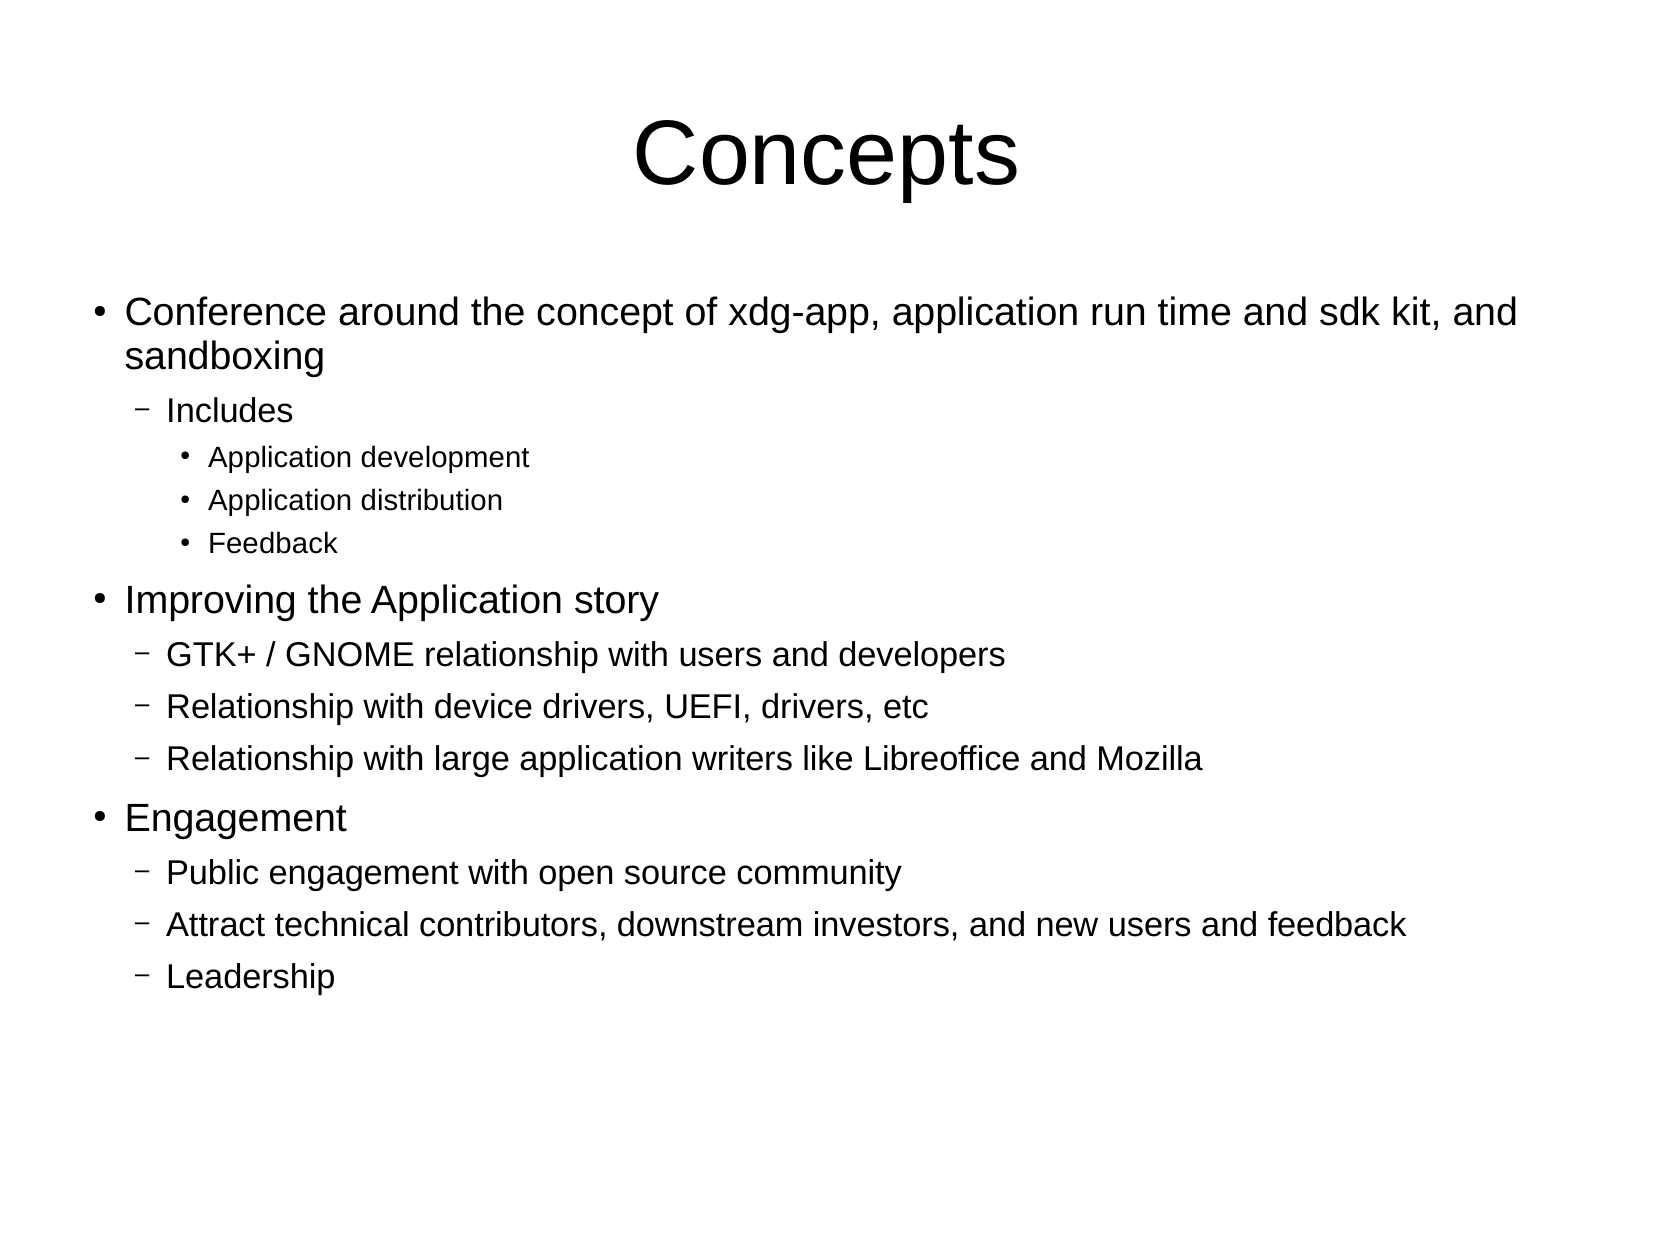

# Concepts
Conference around the concept of xdg-app, application run time and sdk kit, and sandboxing
Includes
Application development
Application distribution
Feedback
Improving the Application story
GTK+ / GNOME relationship with users and developers
Relationship with device drivers, UEFI, drivers, etc
Relationship with large application writers like Libreoffice and Mozilla
Engagement
Public engagement with open source community
Attract technical contributors, downstream investors, and new users and feedback
Leadership